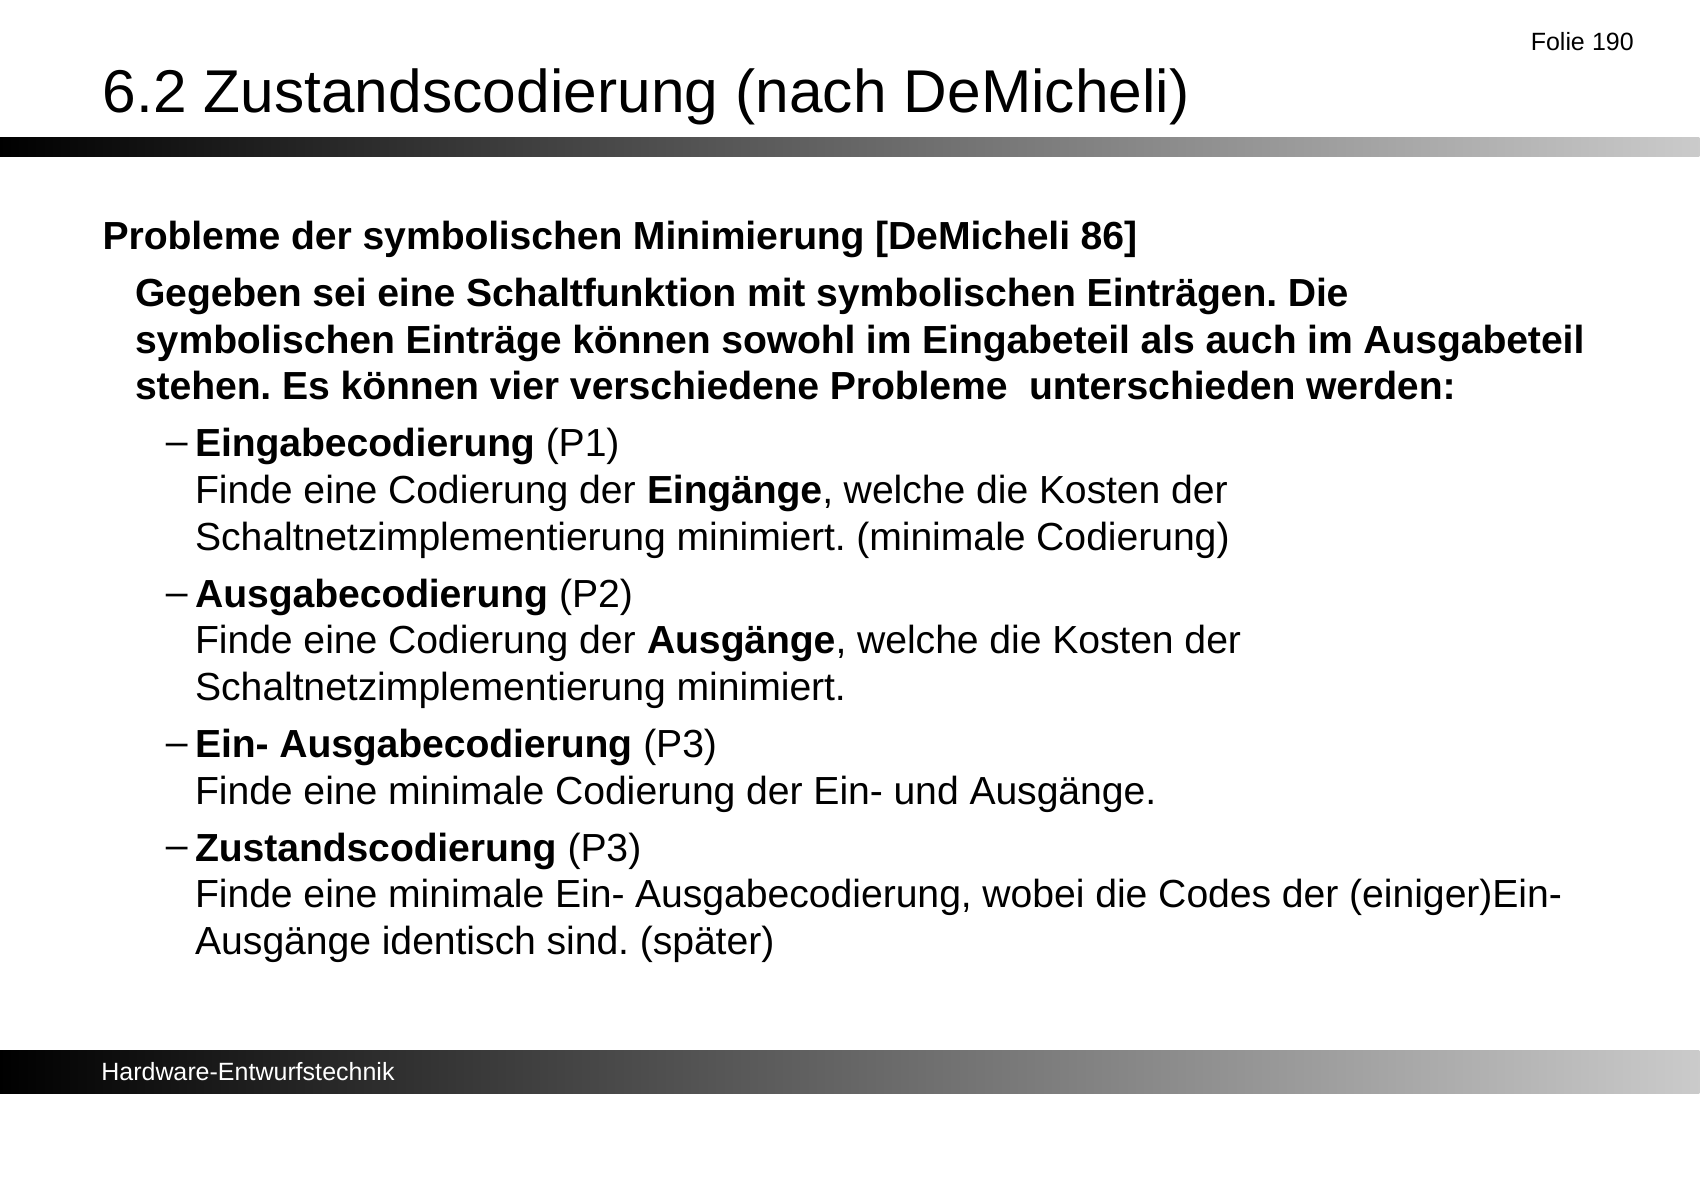

# 6.2 Zustandscodierung (nach DeMicheli)
Probleme der symbolischen Minimierung [DeMicheli 86]
	Gegeben sei eine Schaltfunktion mit symbolischen Einträgen. Die symbolischen Einträge können sowohl im Eingabeteil als auch im Ausgabeteil stehen. Es können vier verschiedene Probleme unterschieden werden:
Eingabecodierung (P1)
Finde eine Codierung der Eingänge, welche die Kosten der Schaltnetzimplementierung minimiert. (minimale Codierung)
Ausgabecodierung (P2)
Finde eine Codierung der Ausgänge, welche die Kosten der Schaltnetzimplementierung minimiert.
Ein- Ausgabecodierung (P3)
Finde eine minimale Codierung der Ein- und Ausgänge.
Zustandscodierung (P3)
Finde eine minimale Ein- Ausgabecodierung, wobei die Codes der (einiger)Ein- Ausgänge identisch sind. (später)